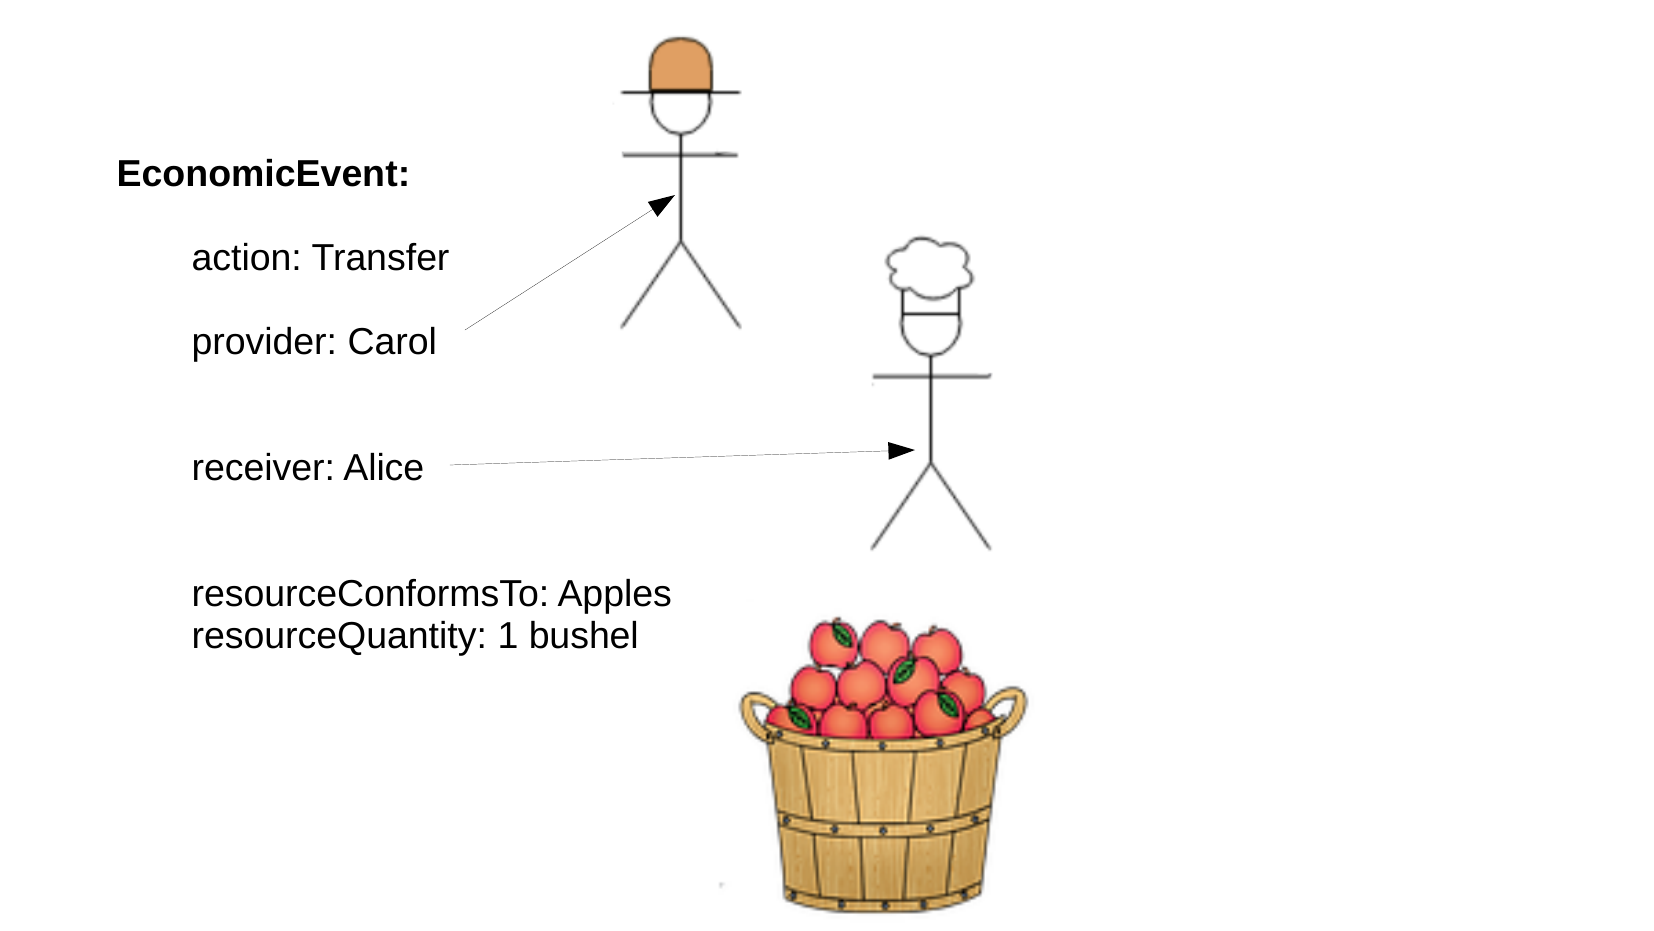

EconomicEvent:
	action: Transfer
	provider: Carol
	receiver: Alice
	resourceConformsTo: Apples
	resourceQuantity: 1 bushel